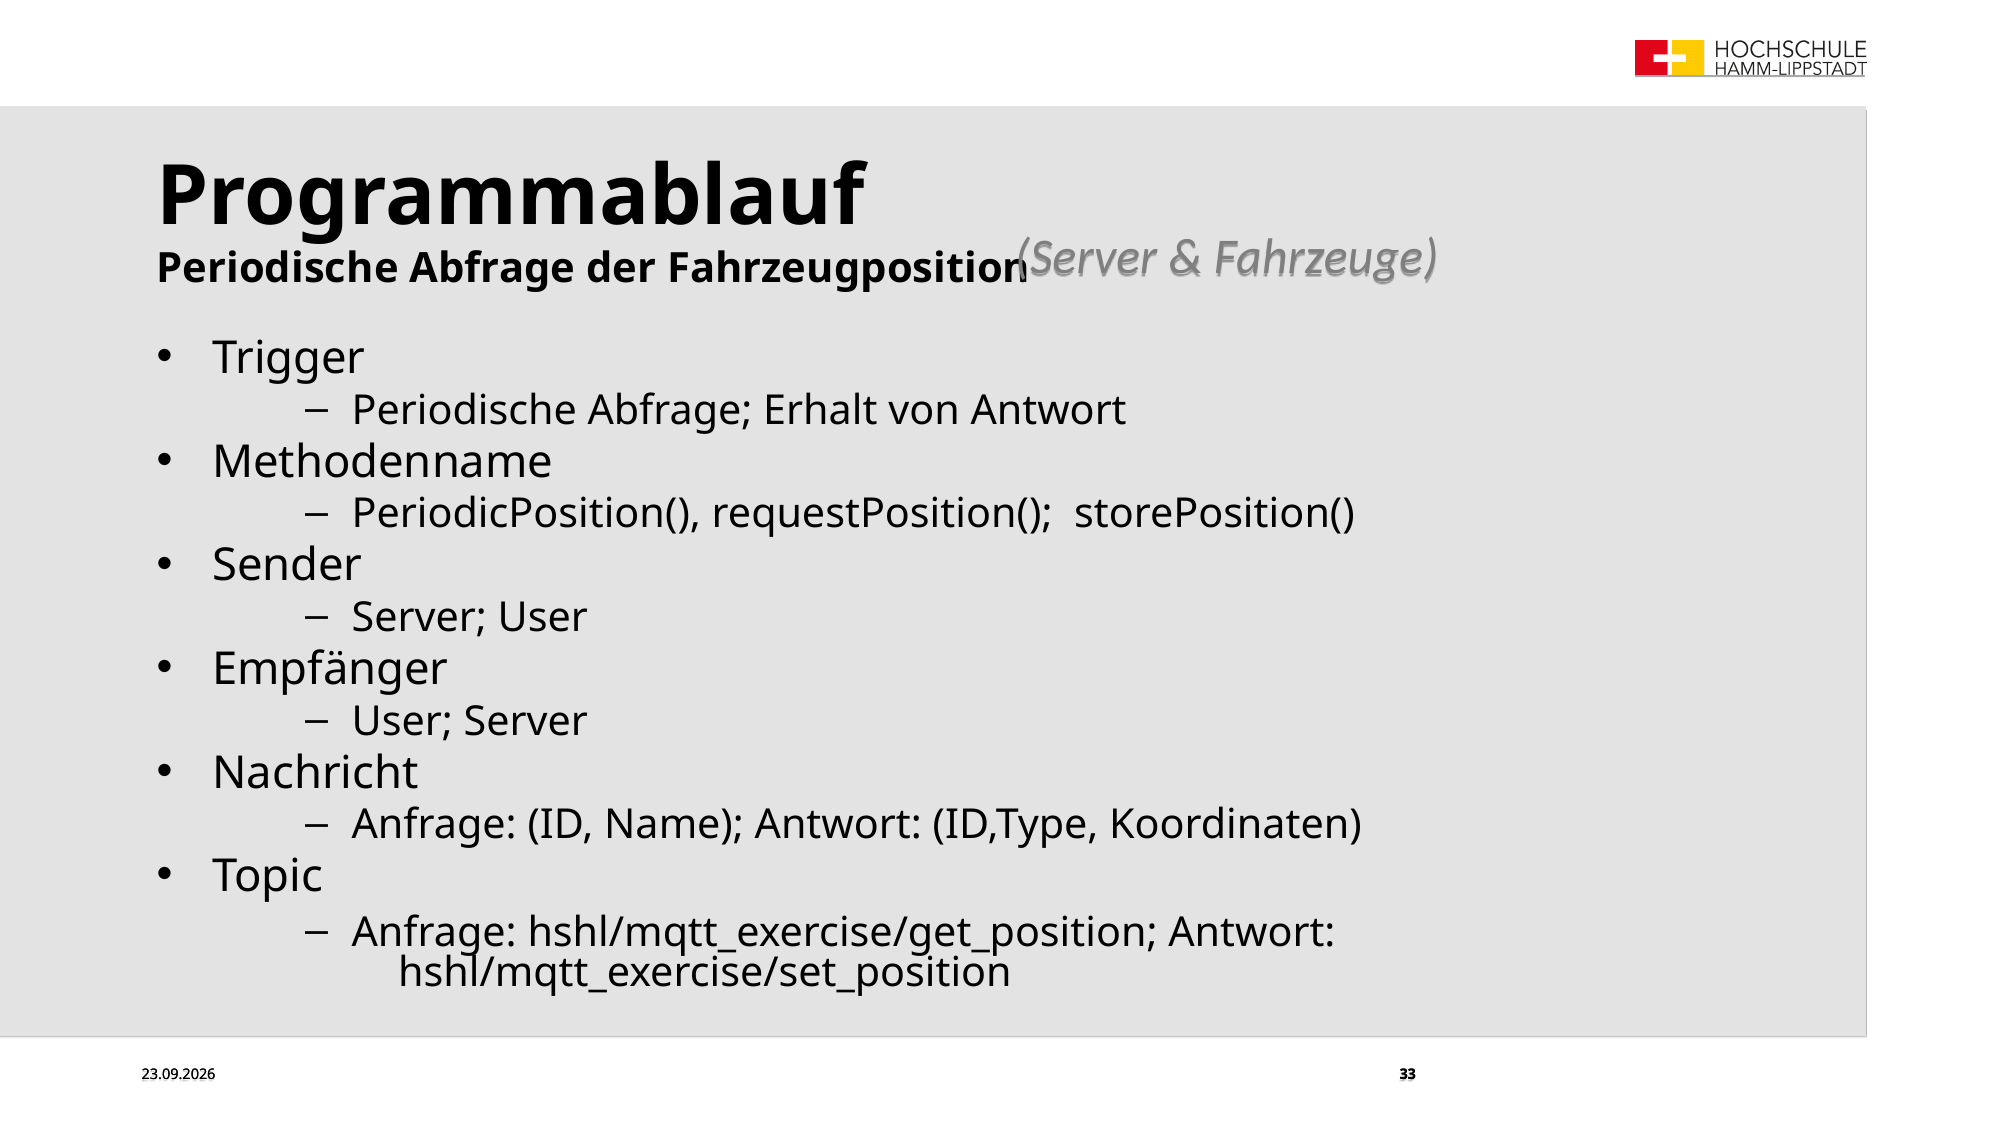

# Programmablauf Periodische Abfrage der Fahrzeugposition
(Server & Fahrzeuge)
Trigger
Periodische Abfrage; Erhalt von Antwort
Methodenname
PeriodicPosition(), requestPosition(); storePosition()
Sender
Server; User
Empfänger
User; Server
Nachricht
Anfrage: (ID, Name); Antwort: (ID,Type, Koordinaten)
Topic
Anfrage: hshl/mqtt_exercise/get_position; Antwort: hshl/mqtt_exercise/set_position